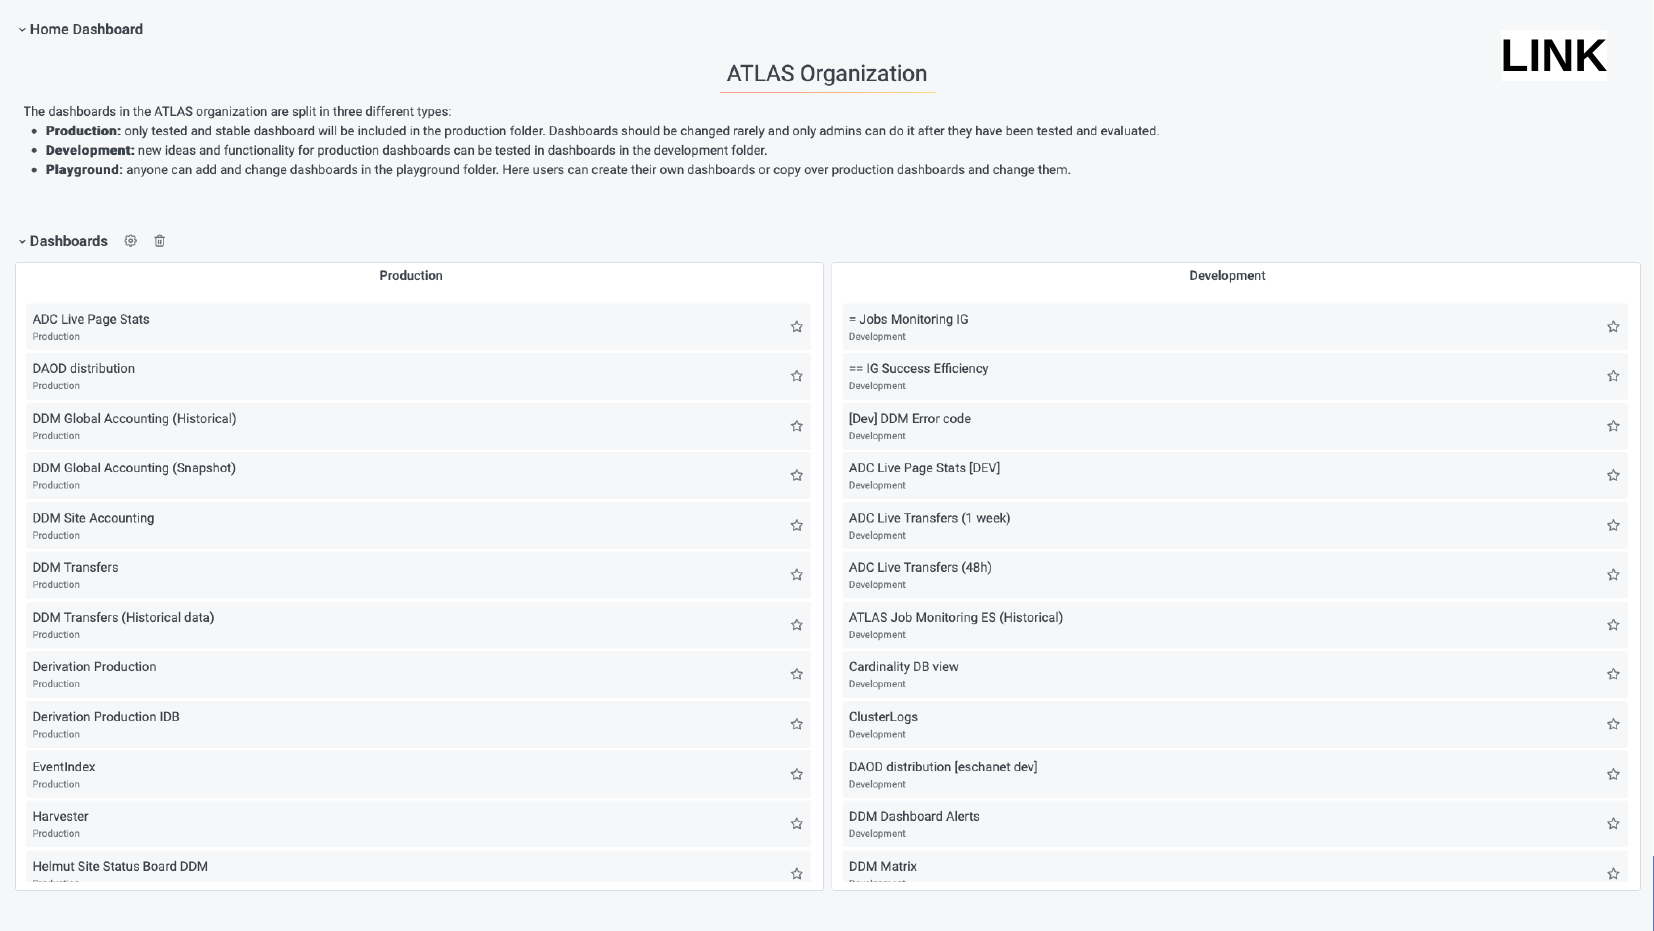

LINK
#
27.04.2021
MONIT Data and Usage
6